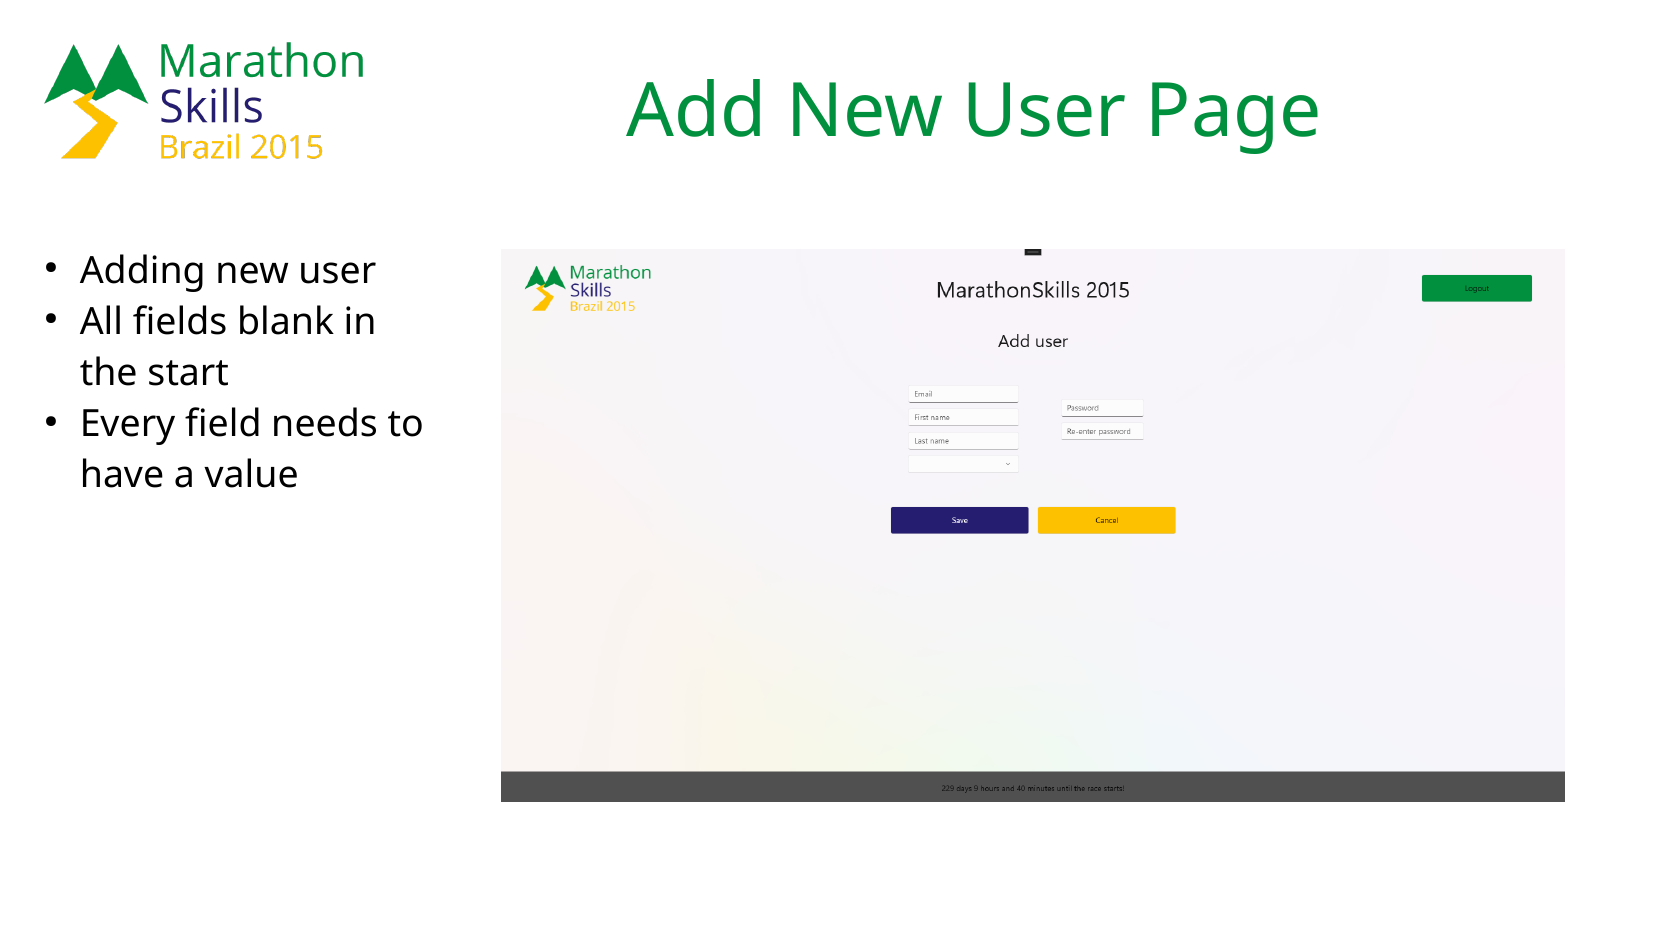

# Add New User Page
Adding new user
All fields blank in the start
Every field needs to have a value